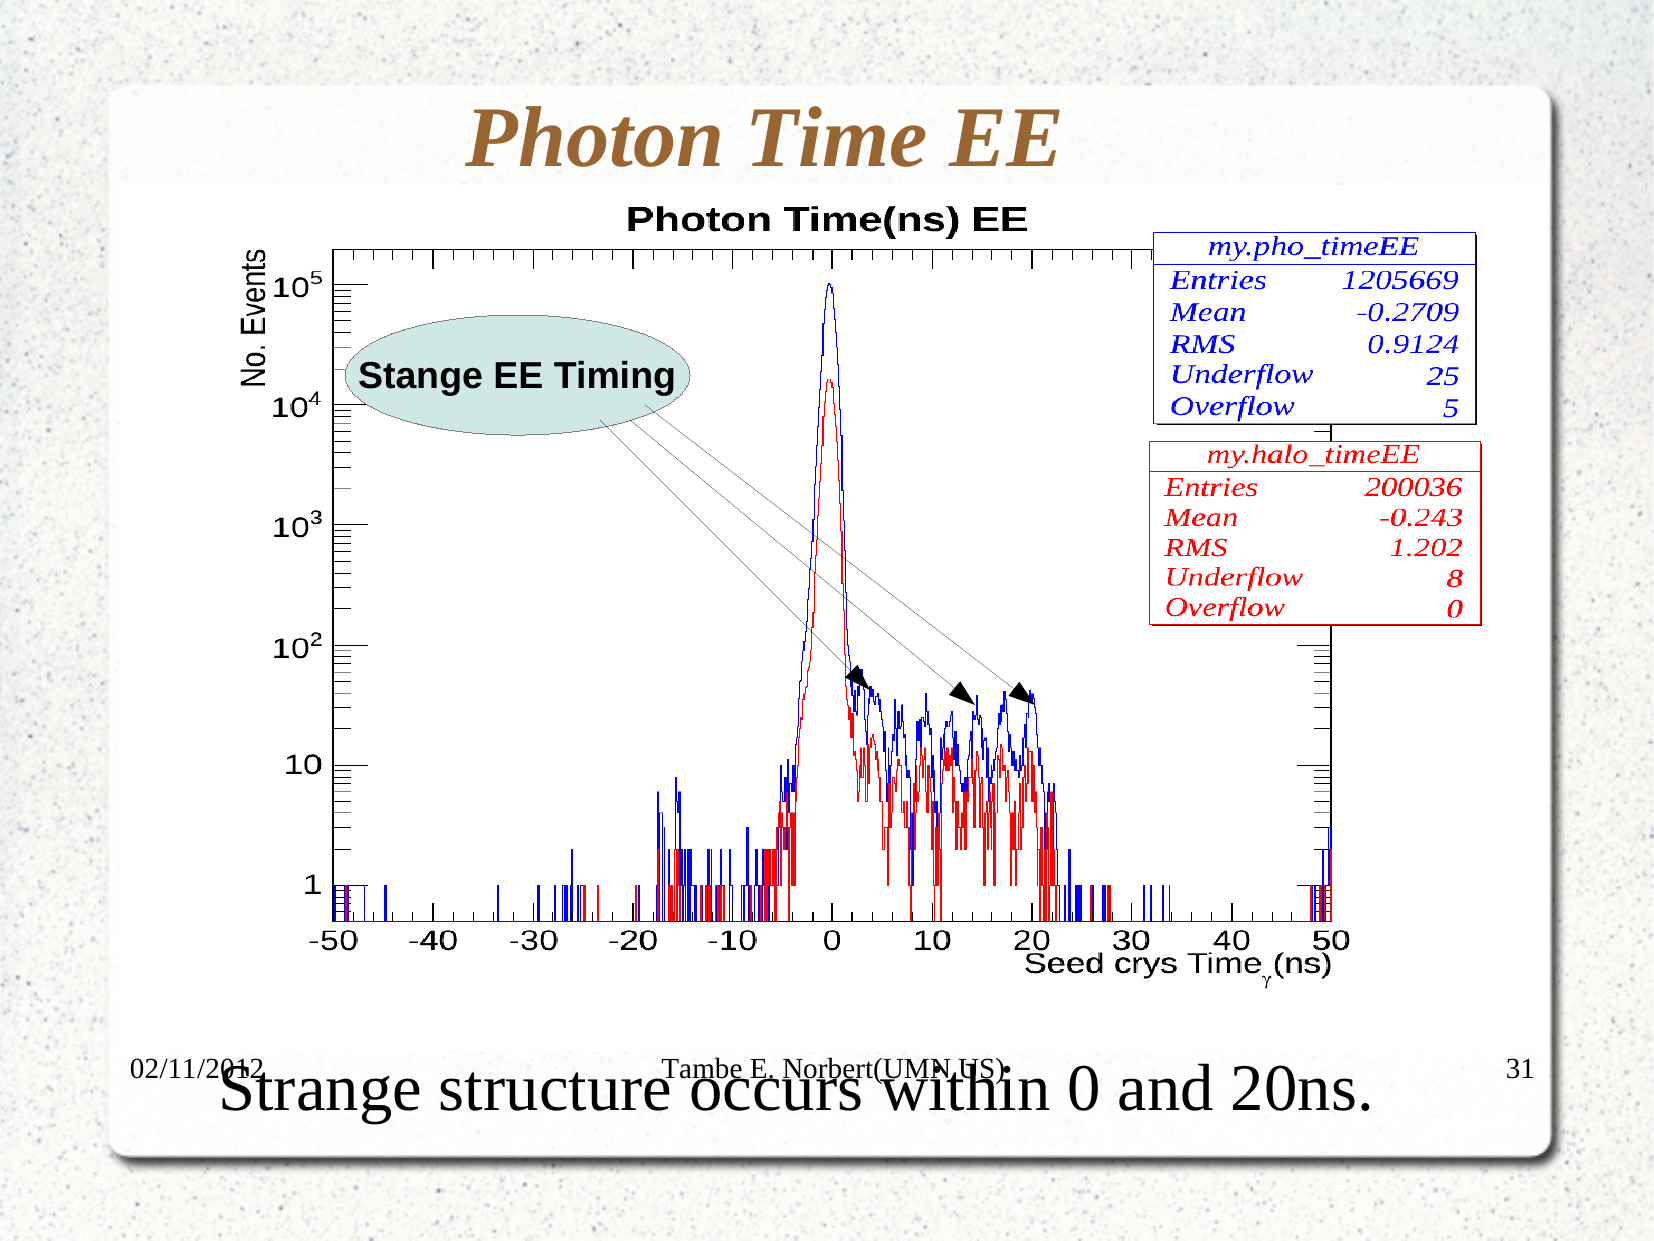

# Photon Time EE
Stange EE Timing
Strange structure occurs within 0 and 20ns.
02/11/2012
Tambe E. Norbert(UMN US)
31